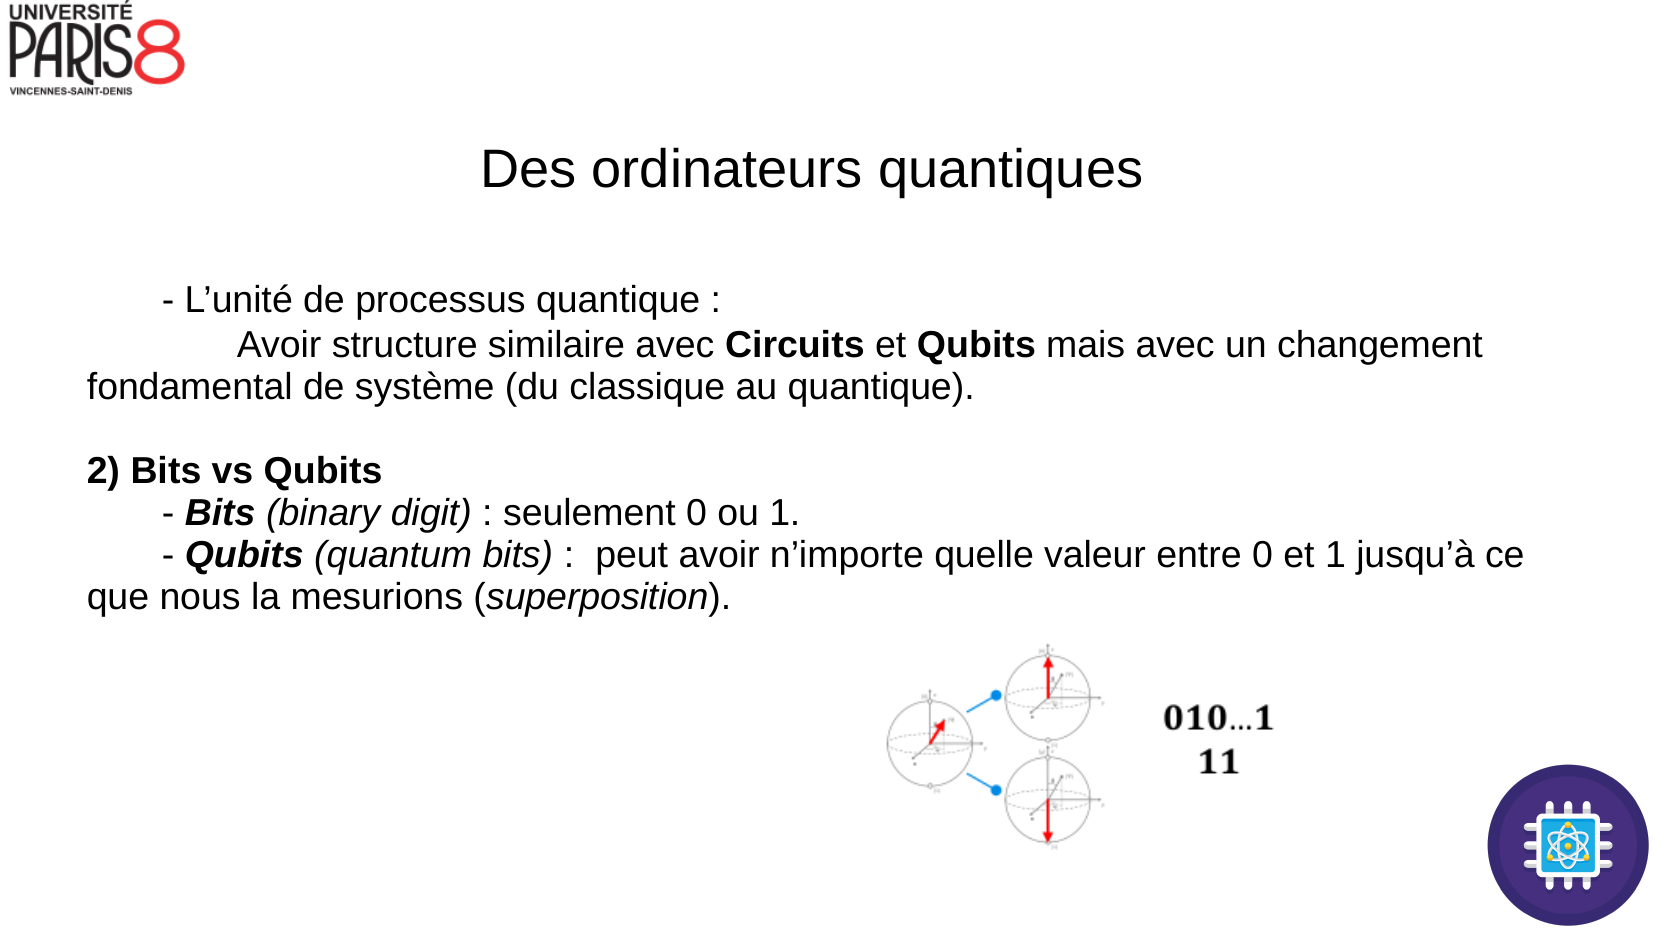

# Des ordinateurs quantiques
	- L’unité de processus quantique :
		Avoir structure similaire avec Circuits et Qubits mais avec un changement fondamental de système (du classique au quantique).
2) Bits vs Qubits
	- Bits (binary digit) : seulement 0 ou 1.
	- Qubits (quantum bits) : peut avoir n’importe quelle valeur entre 0 et 1 jusqu’à ce que nous la mesurions (superposition).